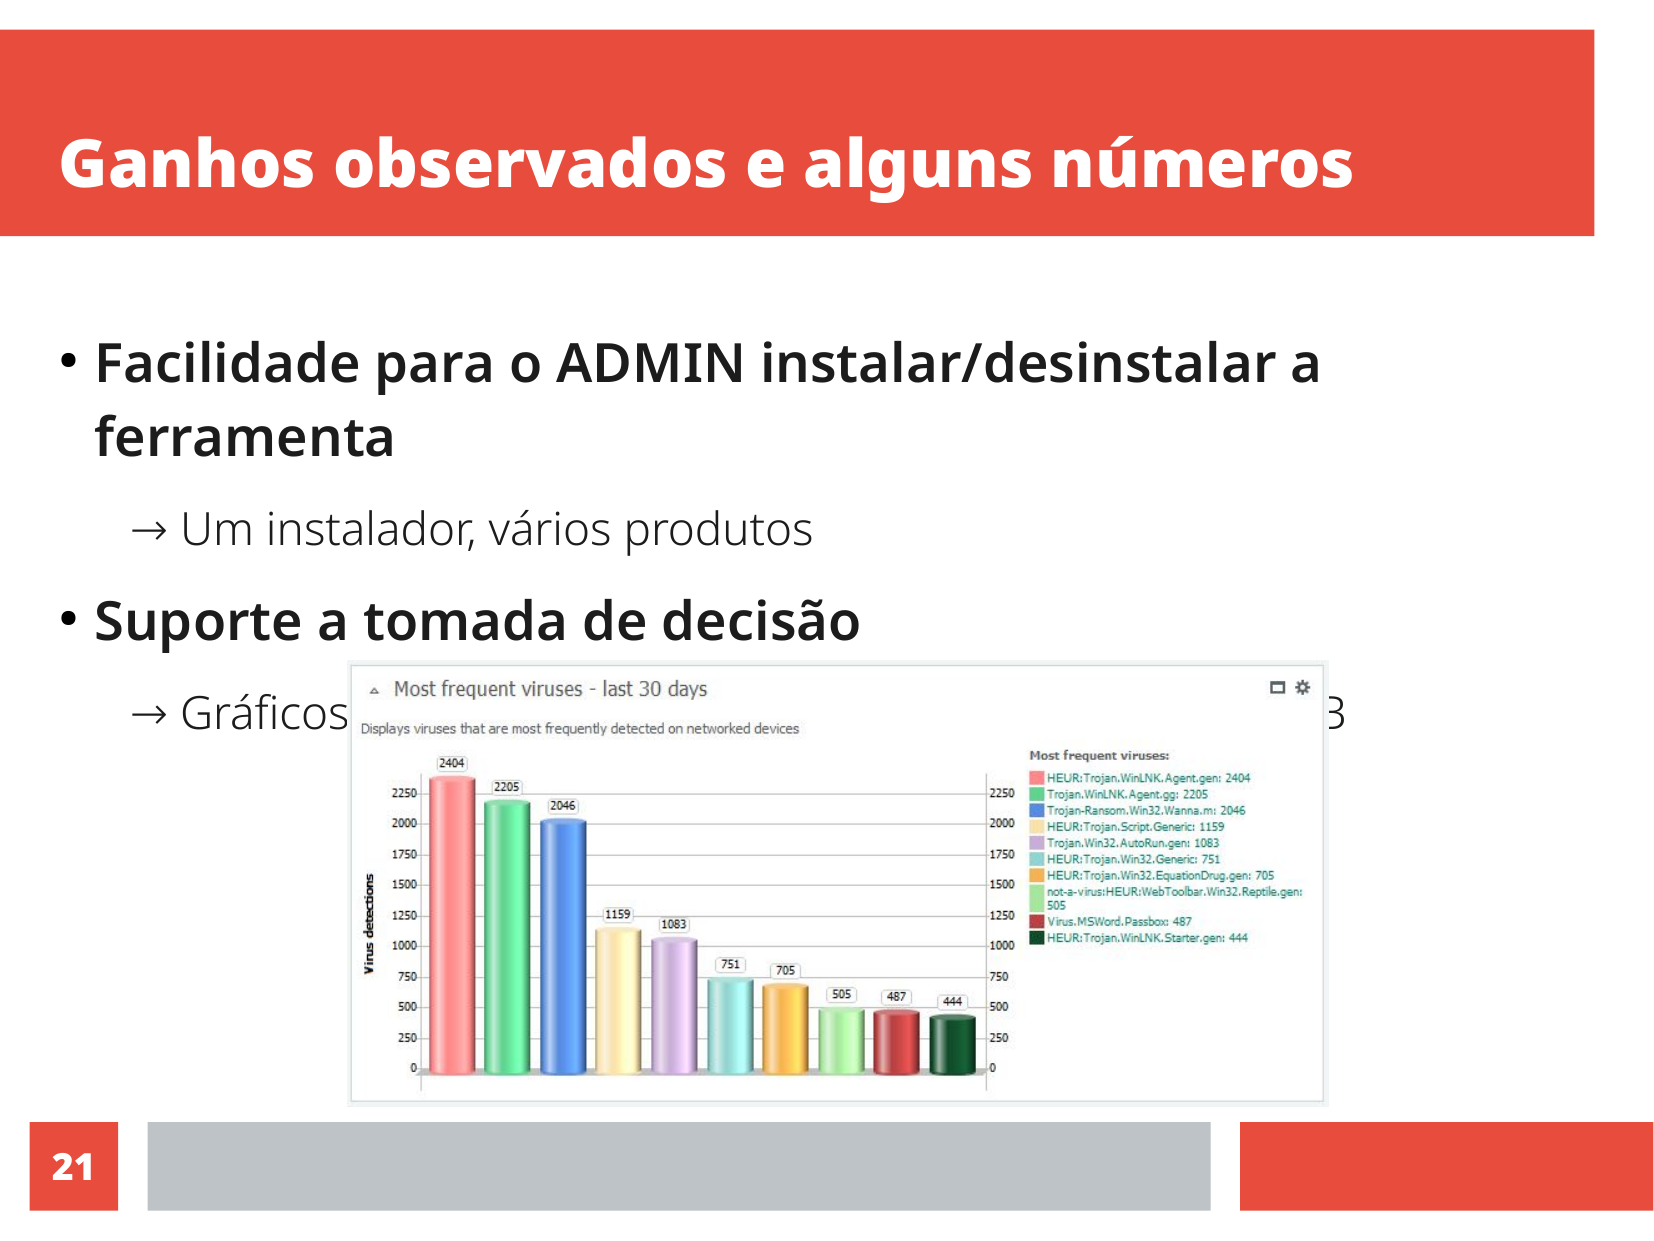

# Ganhos observados e alguns números
Facilidade para o ADMIN instalar/desinstalar a ferramenta
→ Um instalador, vários produtos
Suporte a tomada de decisão
→ Gráficos e relatórios sobre a saúde das máquinas da MB
21